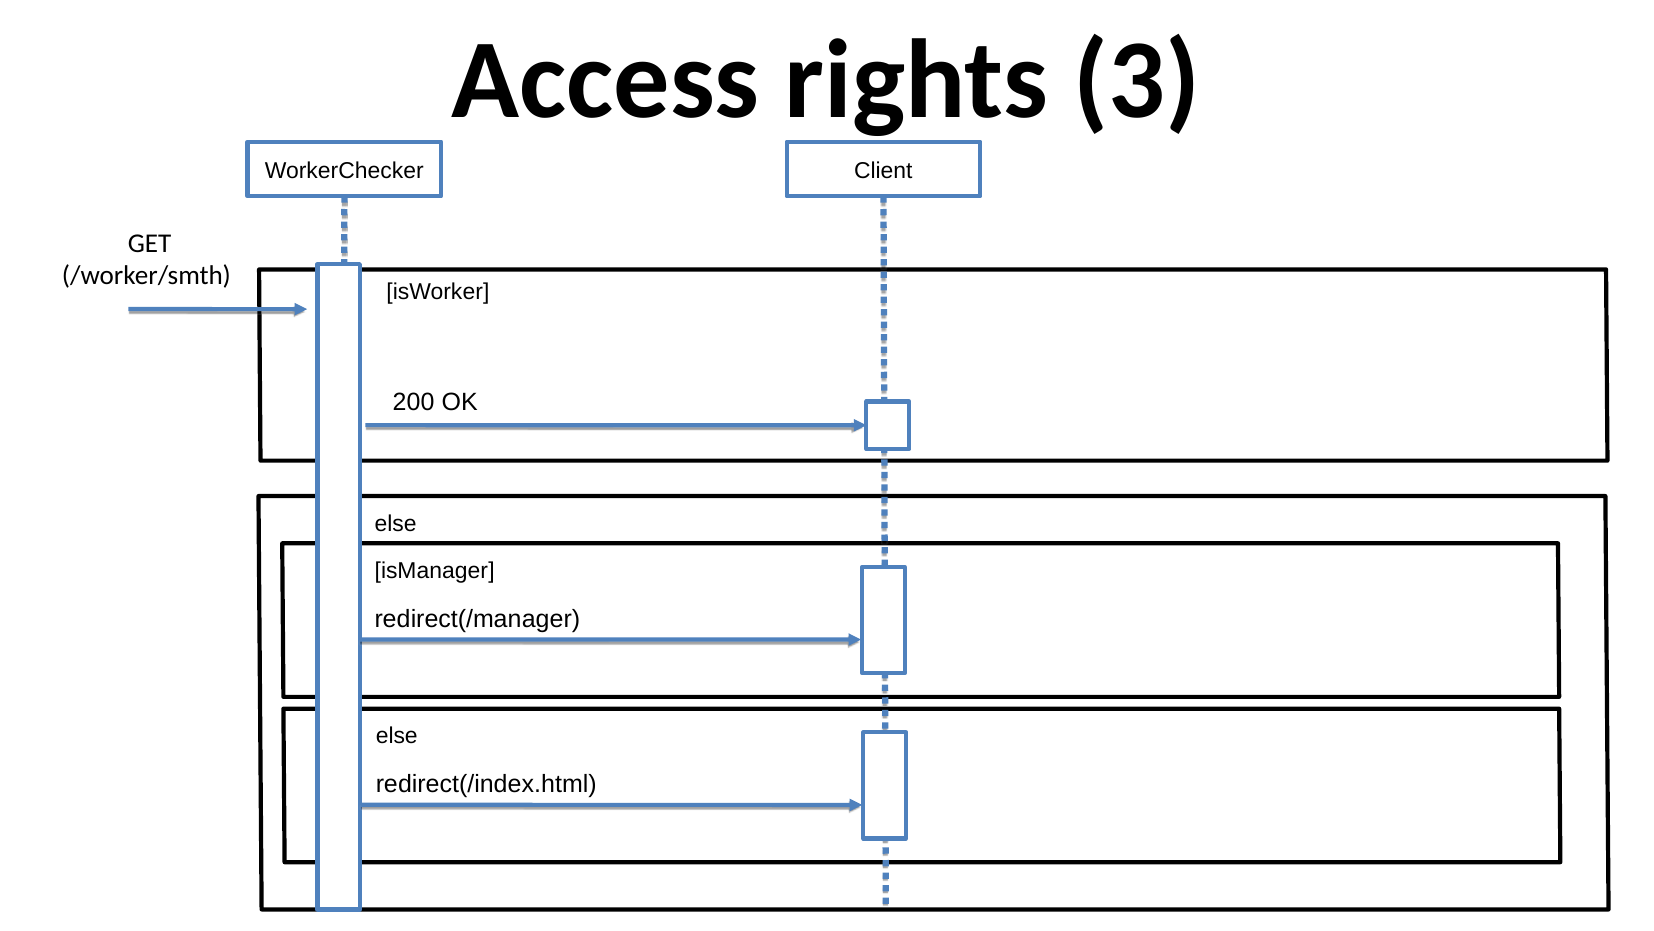

# Access rights (3)
WorkerChecker
Client
GET
(/worker/smth)
[isWorker]
200 OK
else
[isManager]
redirect(/manager)
else
redirect(/index.html)